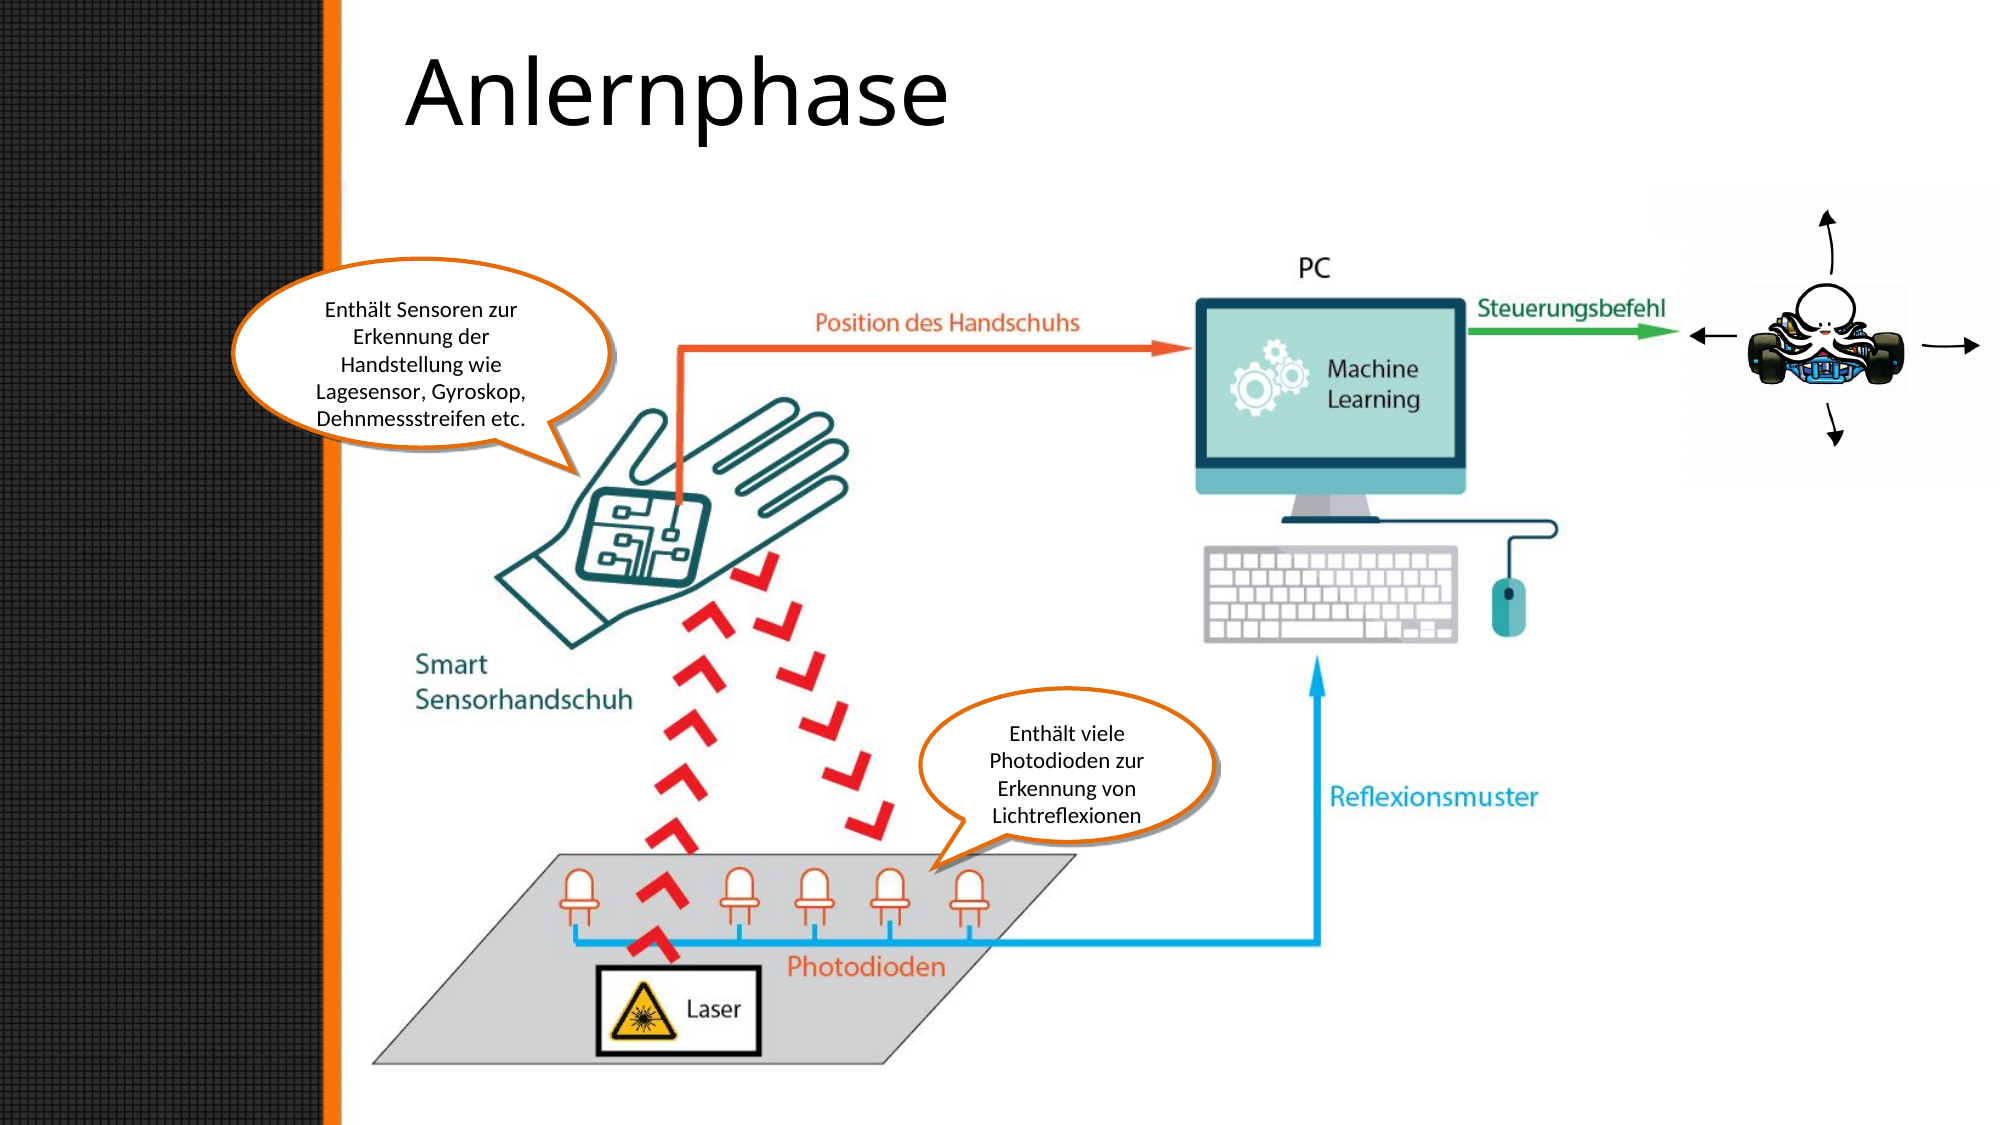

# Anlernphase
Enthält Sensoren zur Erkennung der Handstellung wie Lagesensor, Gyroskop, Dehnmessstreifen etc.
Enthält viele Photodioden zur Erkennung von Lichtreflexionen